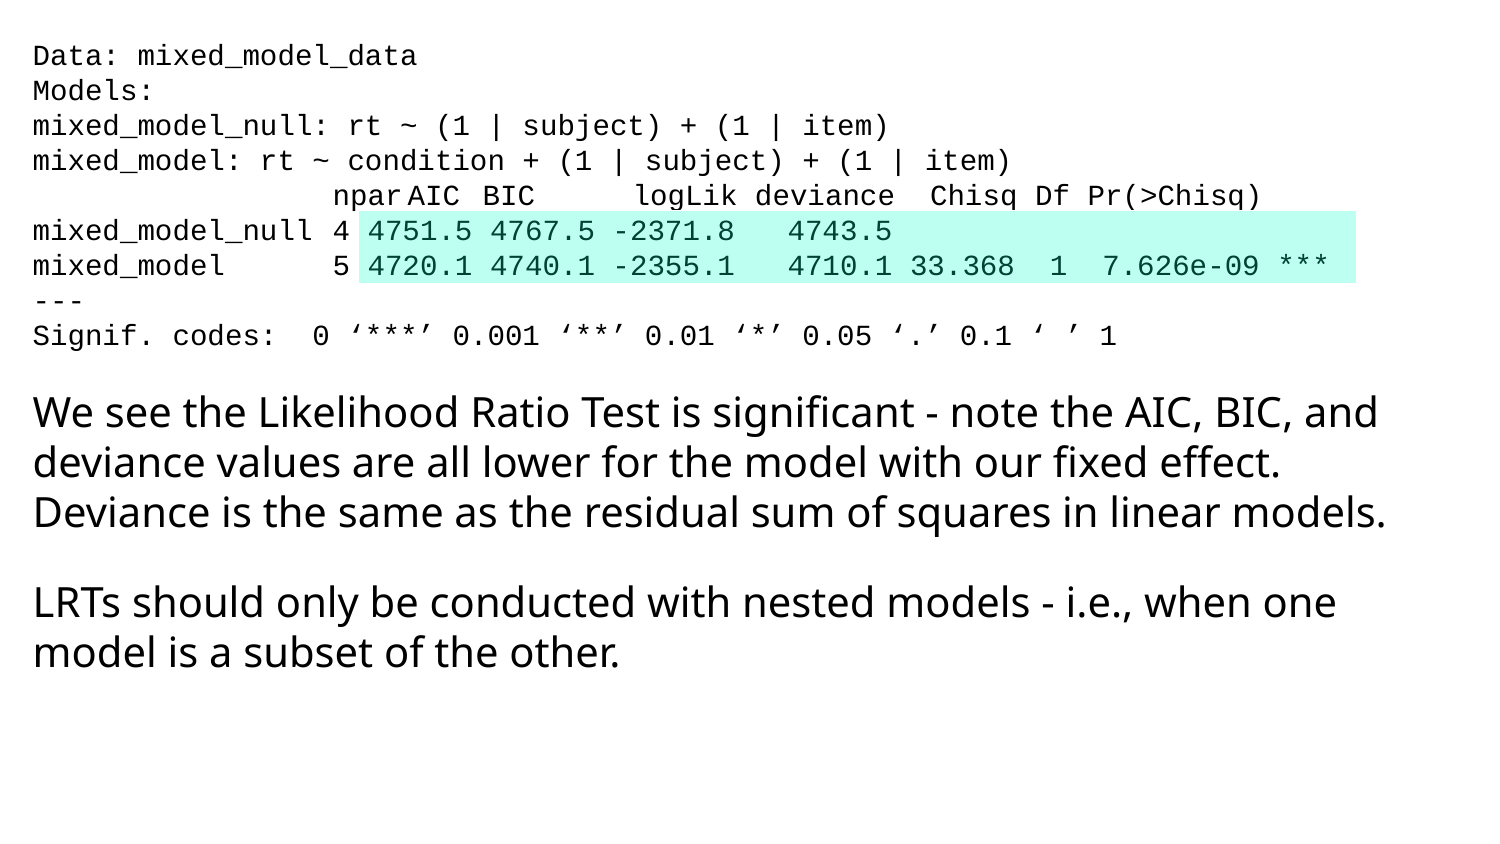

Data: mixed_model_data
Models:
mixed_model_null: rt ~ (1 | subject) + (1 | item)
mixed_model: rt ~ condition + (1 | subject) + (1 | item)
 	npar	AIC	BIC 	logLik deviance Chisq Df Pr(>Chisq)
mixed_model_null	4 4751.5 4767.5 -2371.8 4743.5
mixed_model 	5 4720.1 4740.1 -2355.1 4710.1 33.368 1 7.626e-09 ***
---
Signif. codes: 0 ‘***’ 0.001 ‘**’ 0.01 ‘*’ 0.05 ‘.’ 0.1 ‘ ’ 1
We see the Likelihood Ratio Test is significant - note the AIC, BIC, and deviance values are all lower for the model with our fixed effect. Deviance is the same as the residual sum of squares in linear models.
LRTs should only be conducted with nested models - i.e., when one model is a subset of the other.